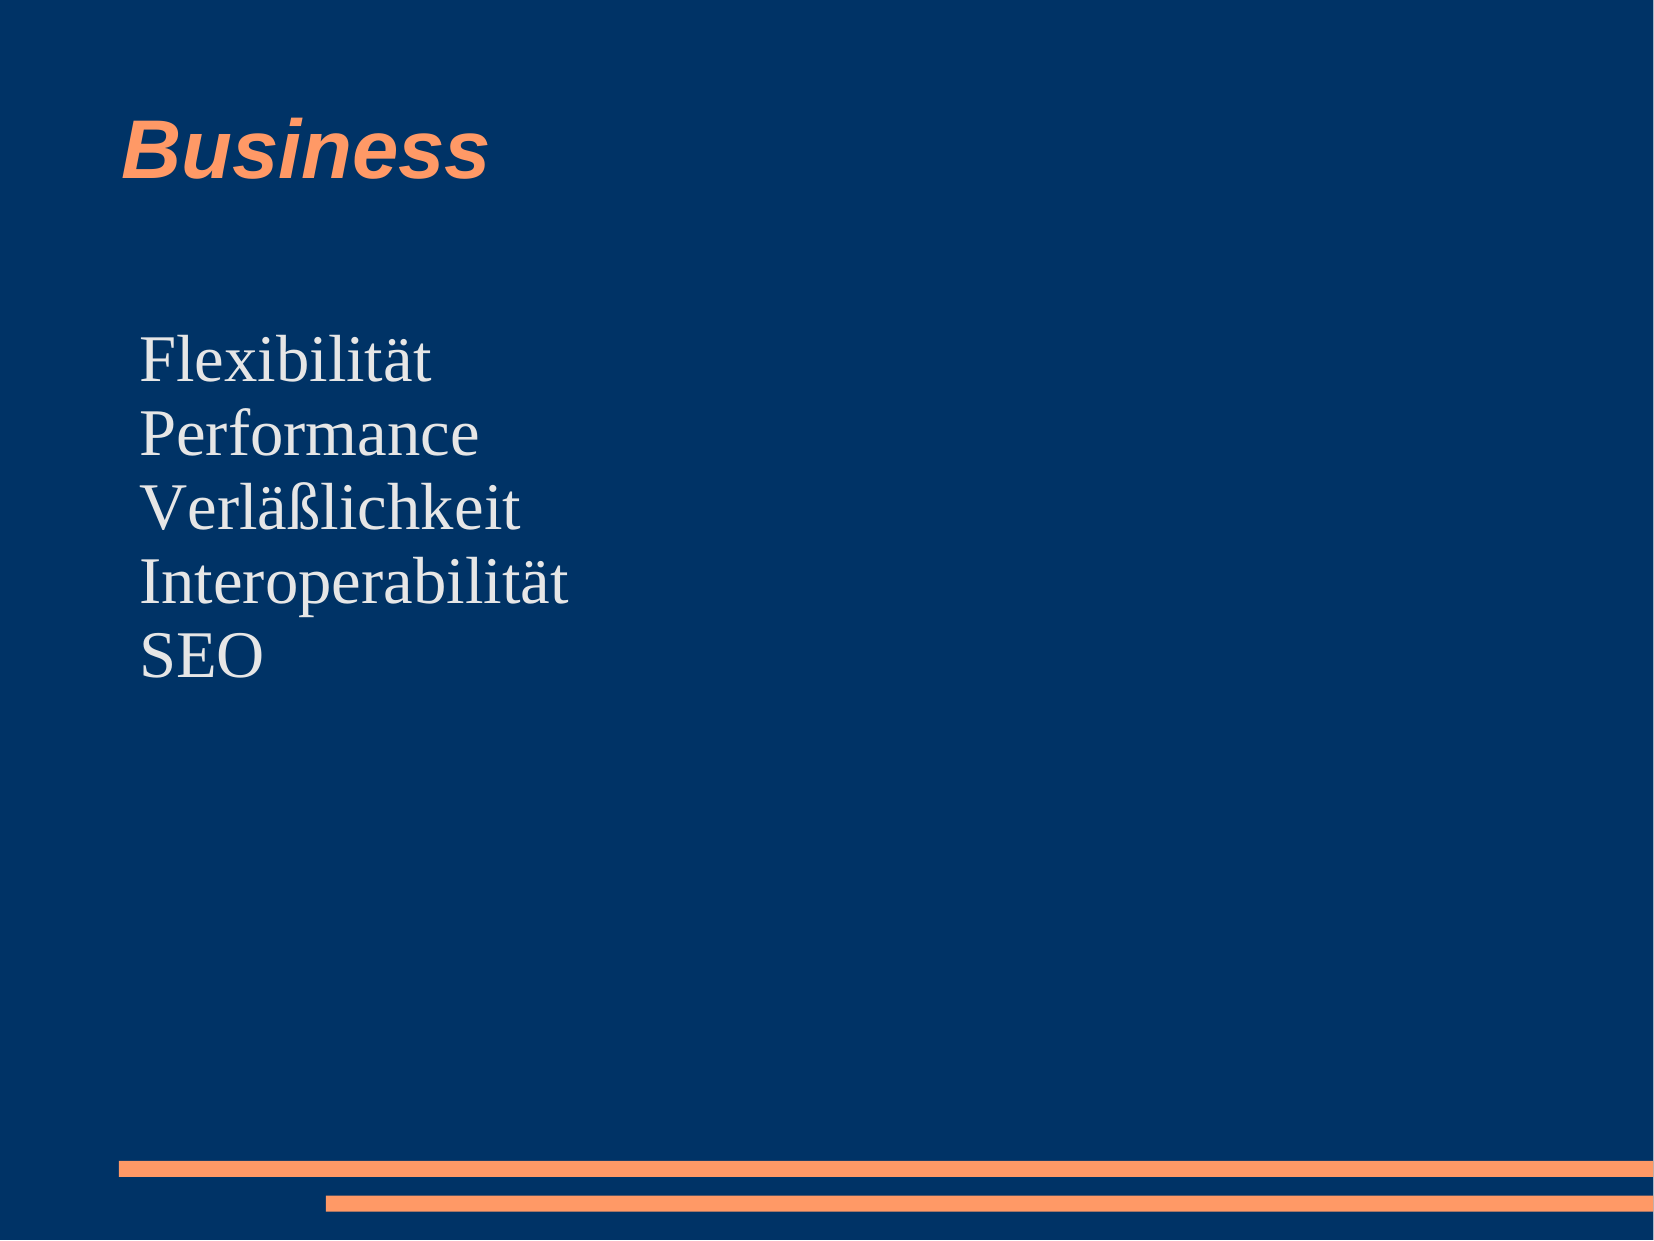

# Business
Flexibilität
Performance
Verläßlichkeit
Interoperabilität
SEO